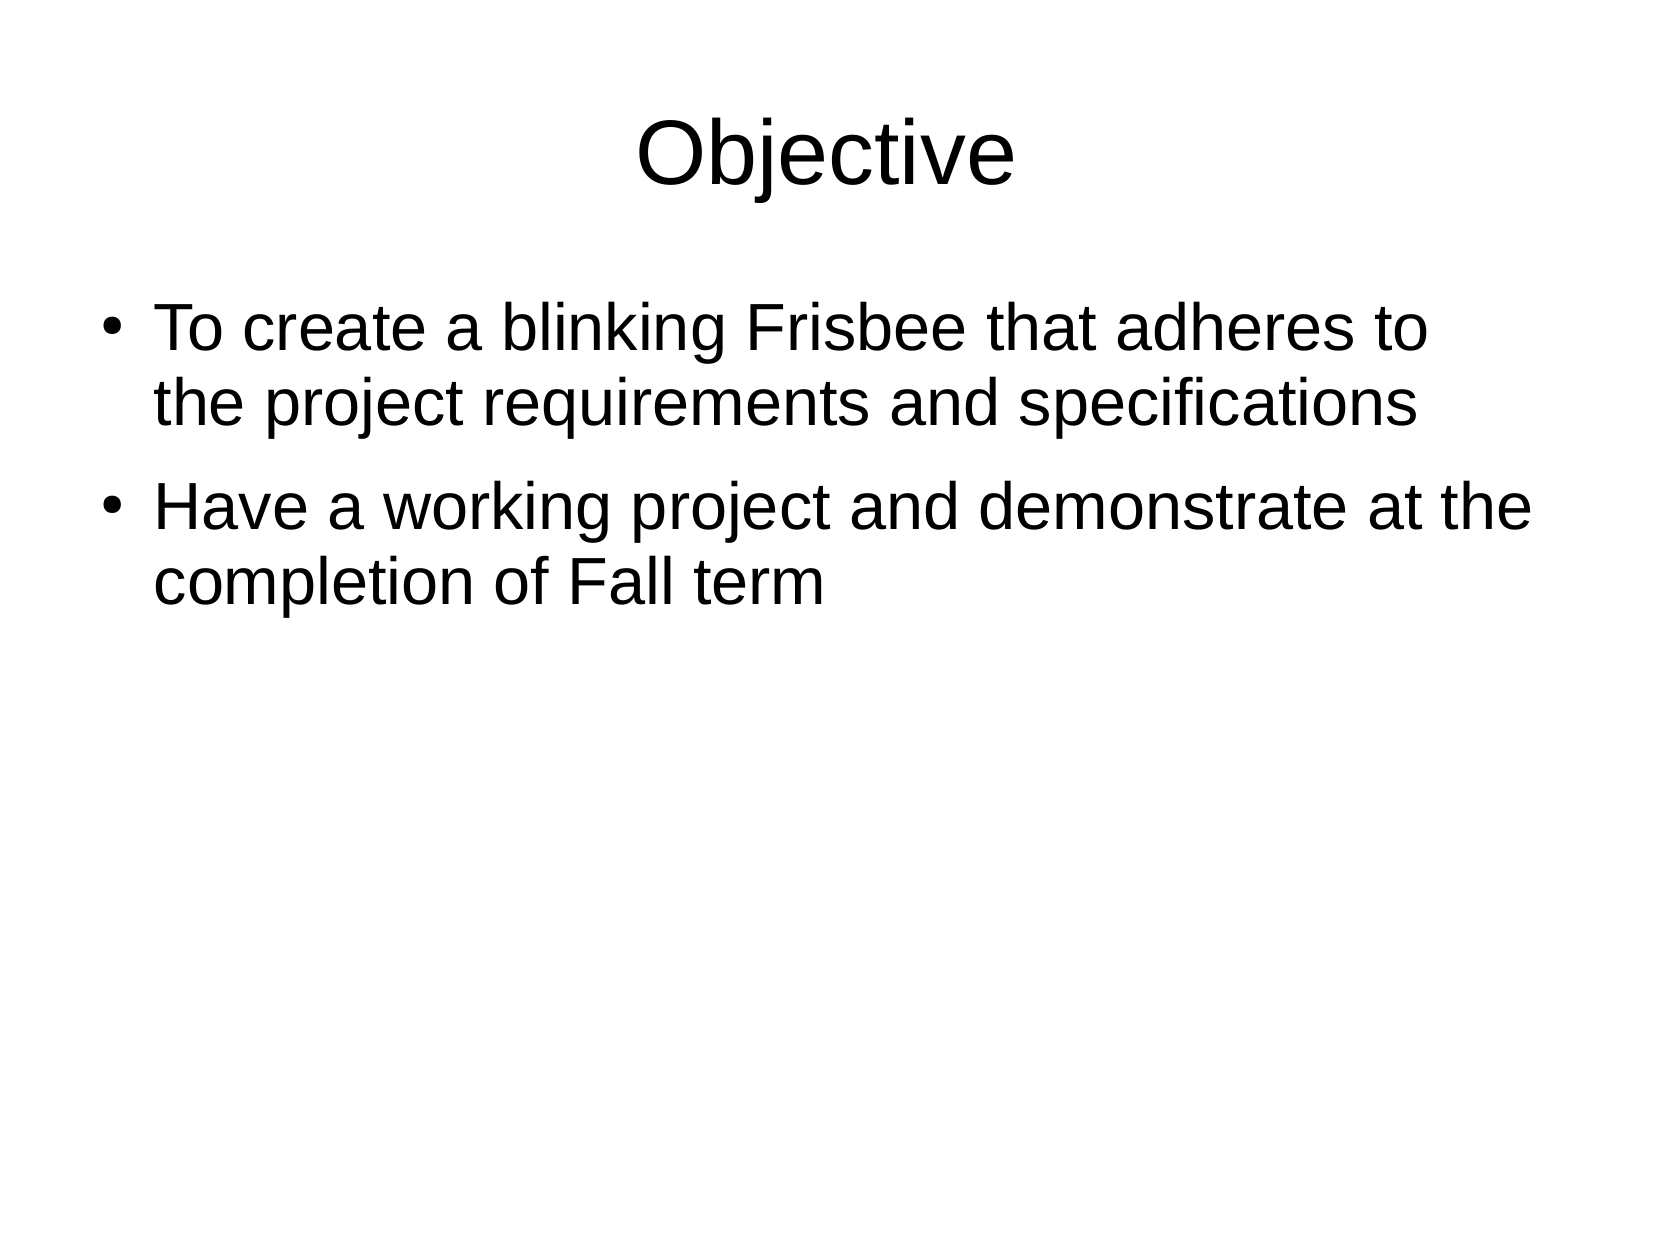

# Objective
To create a blinking Frisbee that adheres to the project requirements and specifications
Have a working project and demonstrate at the completion of Fall term